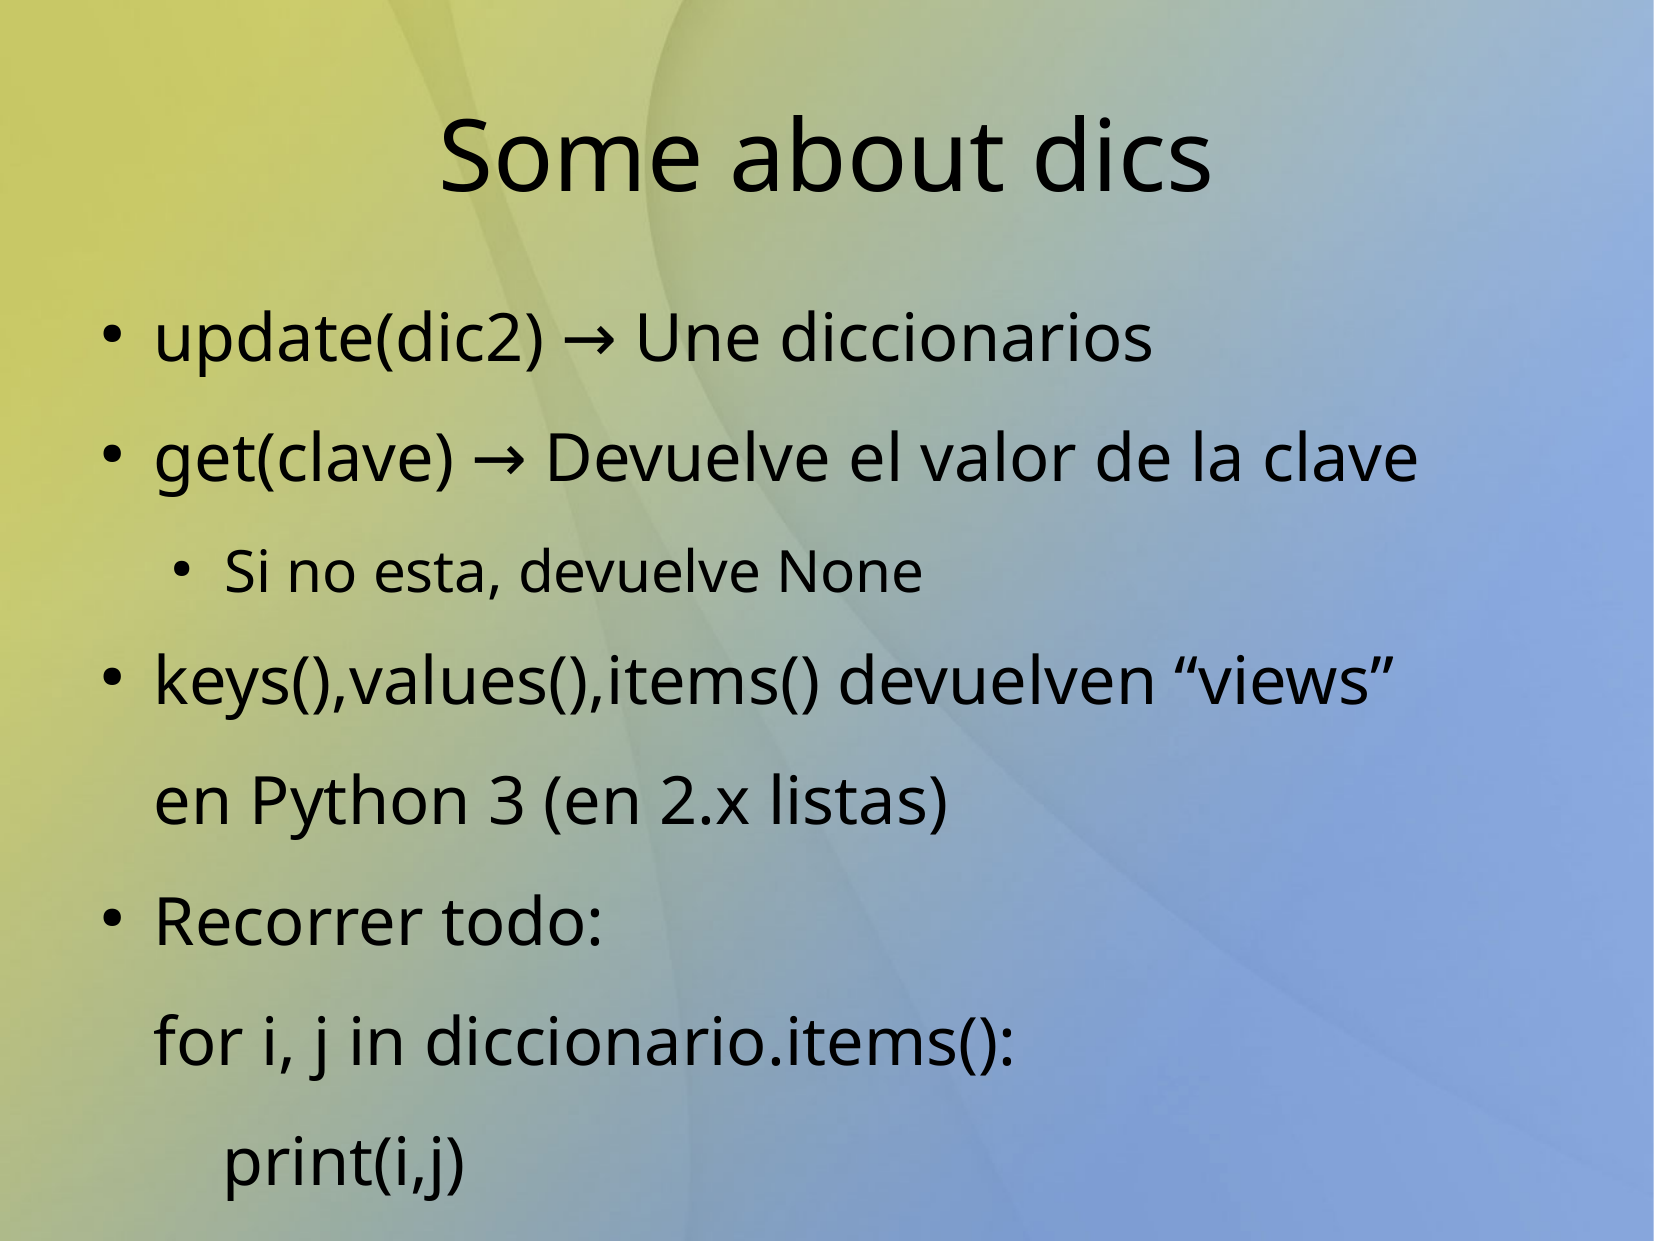

# Some about dics
update(dic2) → Une diccionarios
get(clave) → Devuelve el valor de la clave
Si no esta, devuelve None
keys(),values(),items() devuelven “views”
en Python 3 (en 2.x listas)
Recorrer todo:
for i, j in diccionario.items():
 print(i,j)